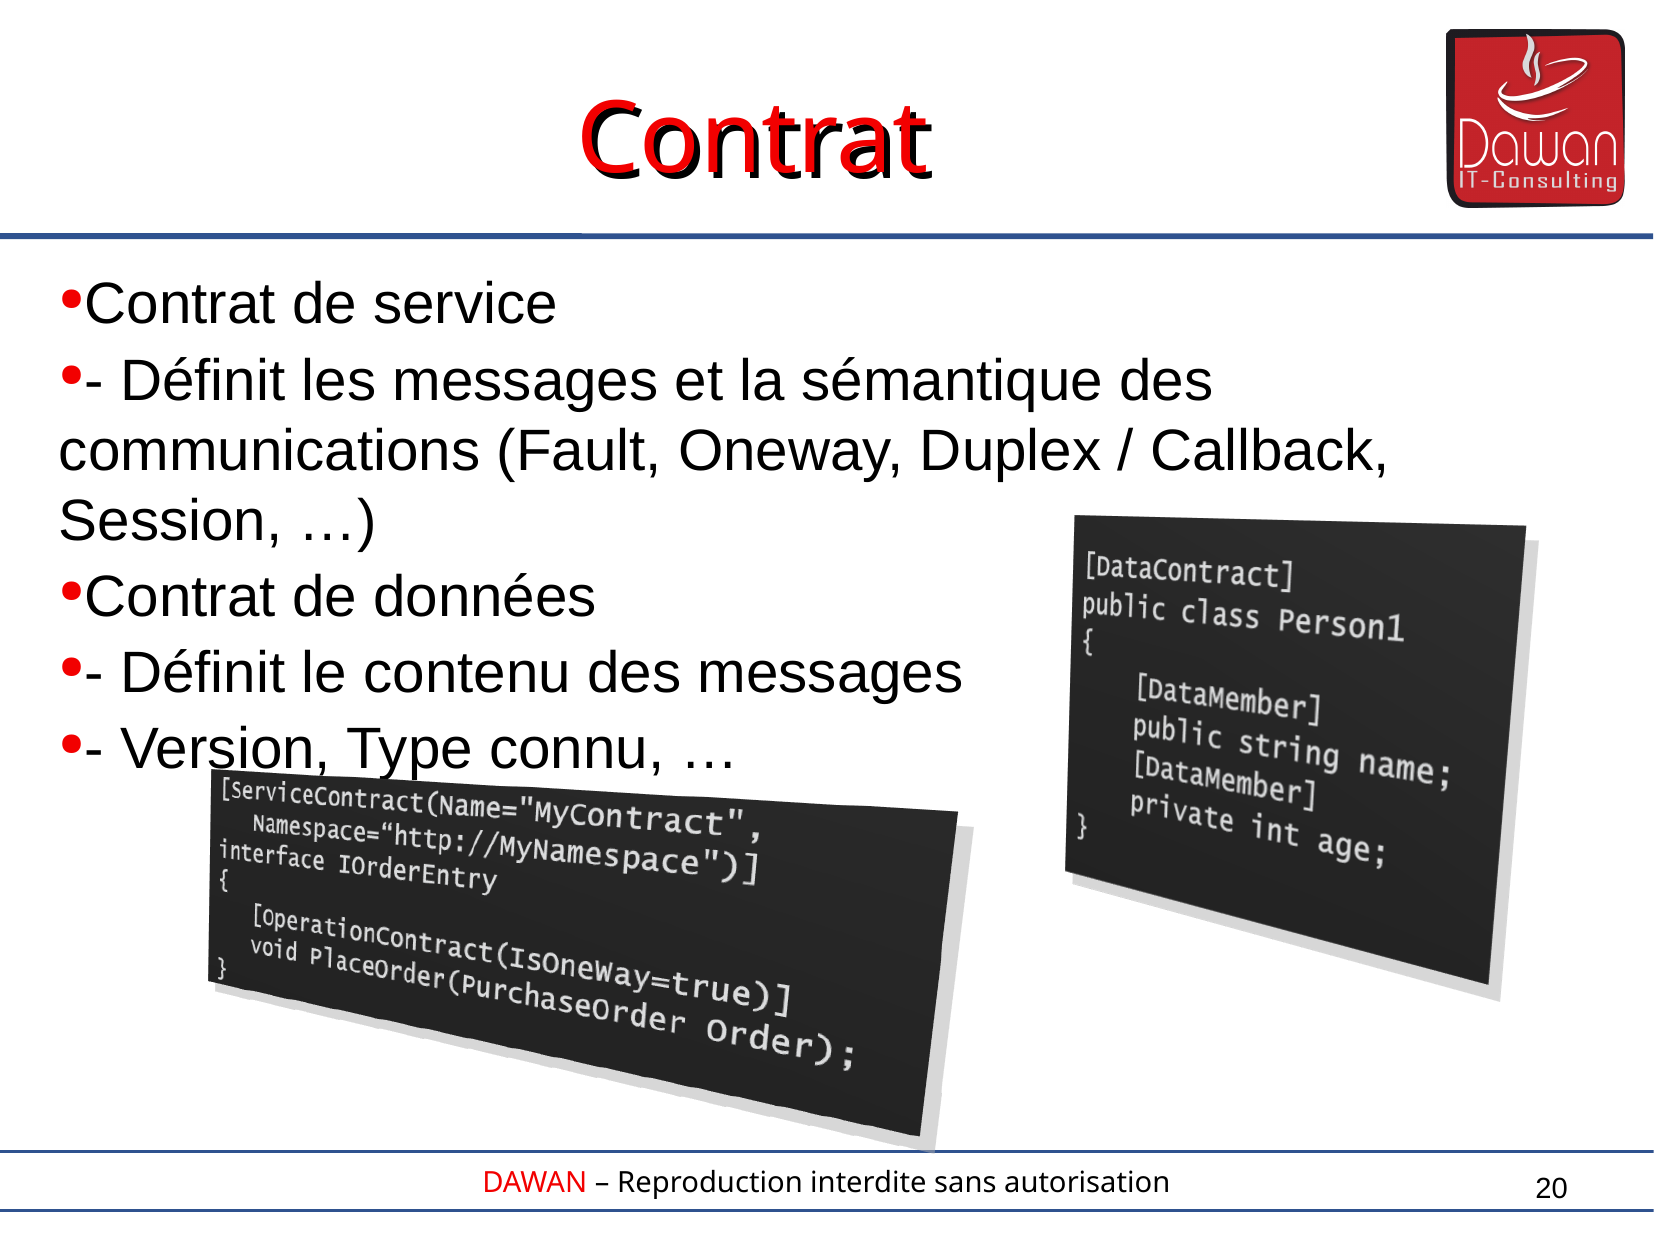

# Contrat
Contrat de service
- Définit les messages et la sémantique des communications (Fault, Oneway, Duplex / Callback, Session, …)
Contrat de données
- Définit le contenu des messages
- Version, Type connu, …